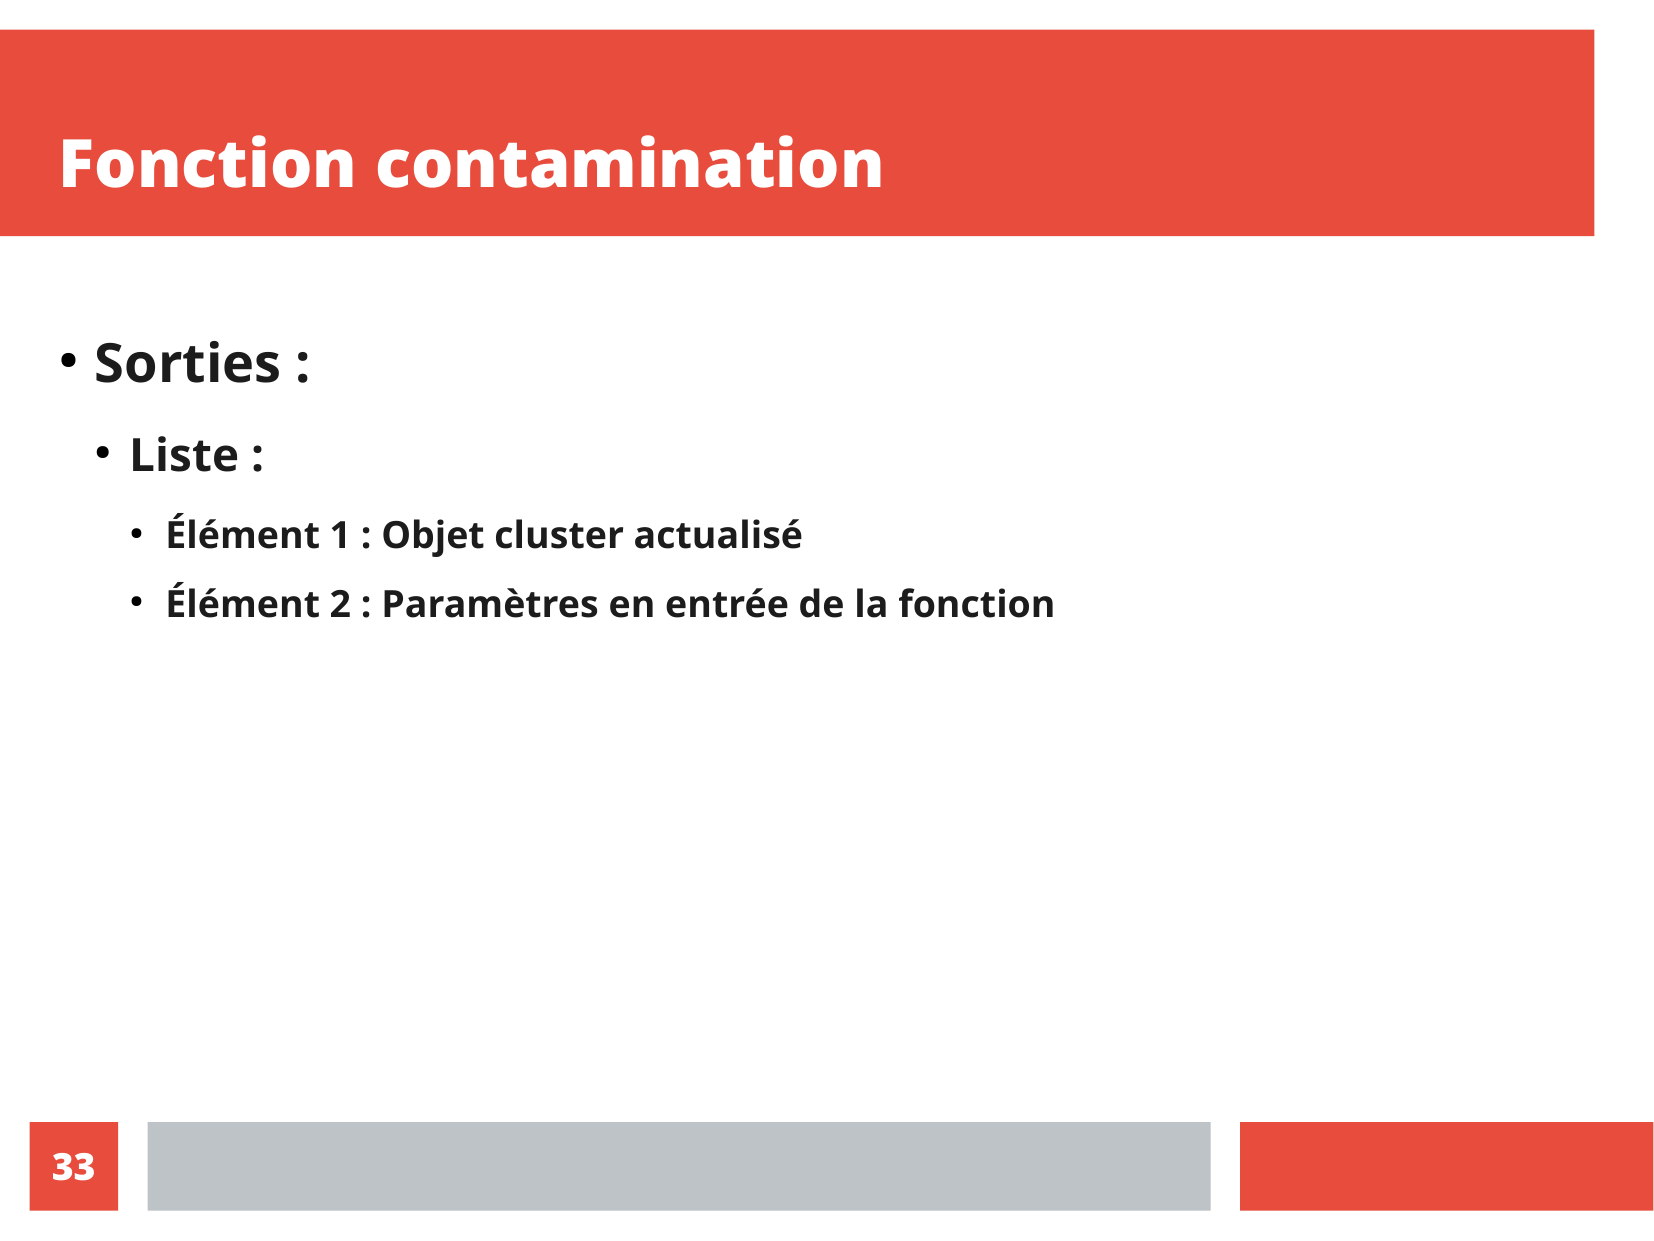

# Fonction contamination
Sorties :
Liste :
Élément 1 : Objet cluster actualisé
Élément 2 : Paramètres en entrée de la fonction
33